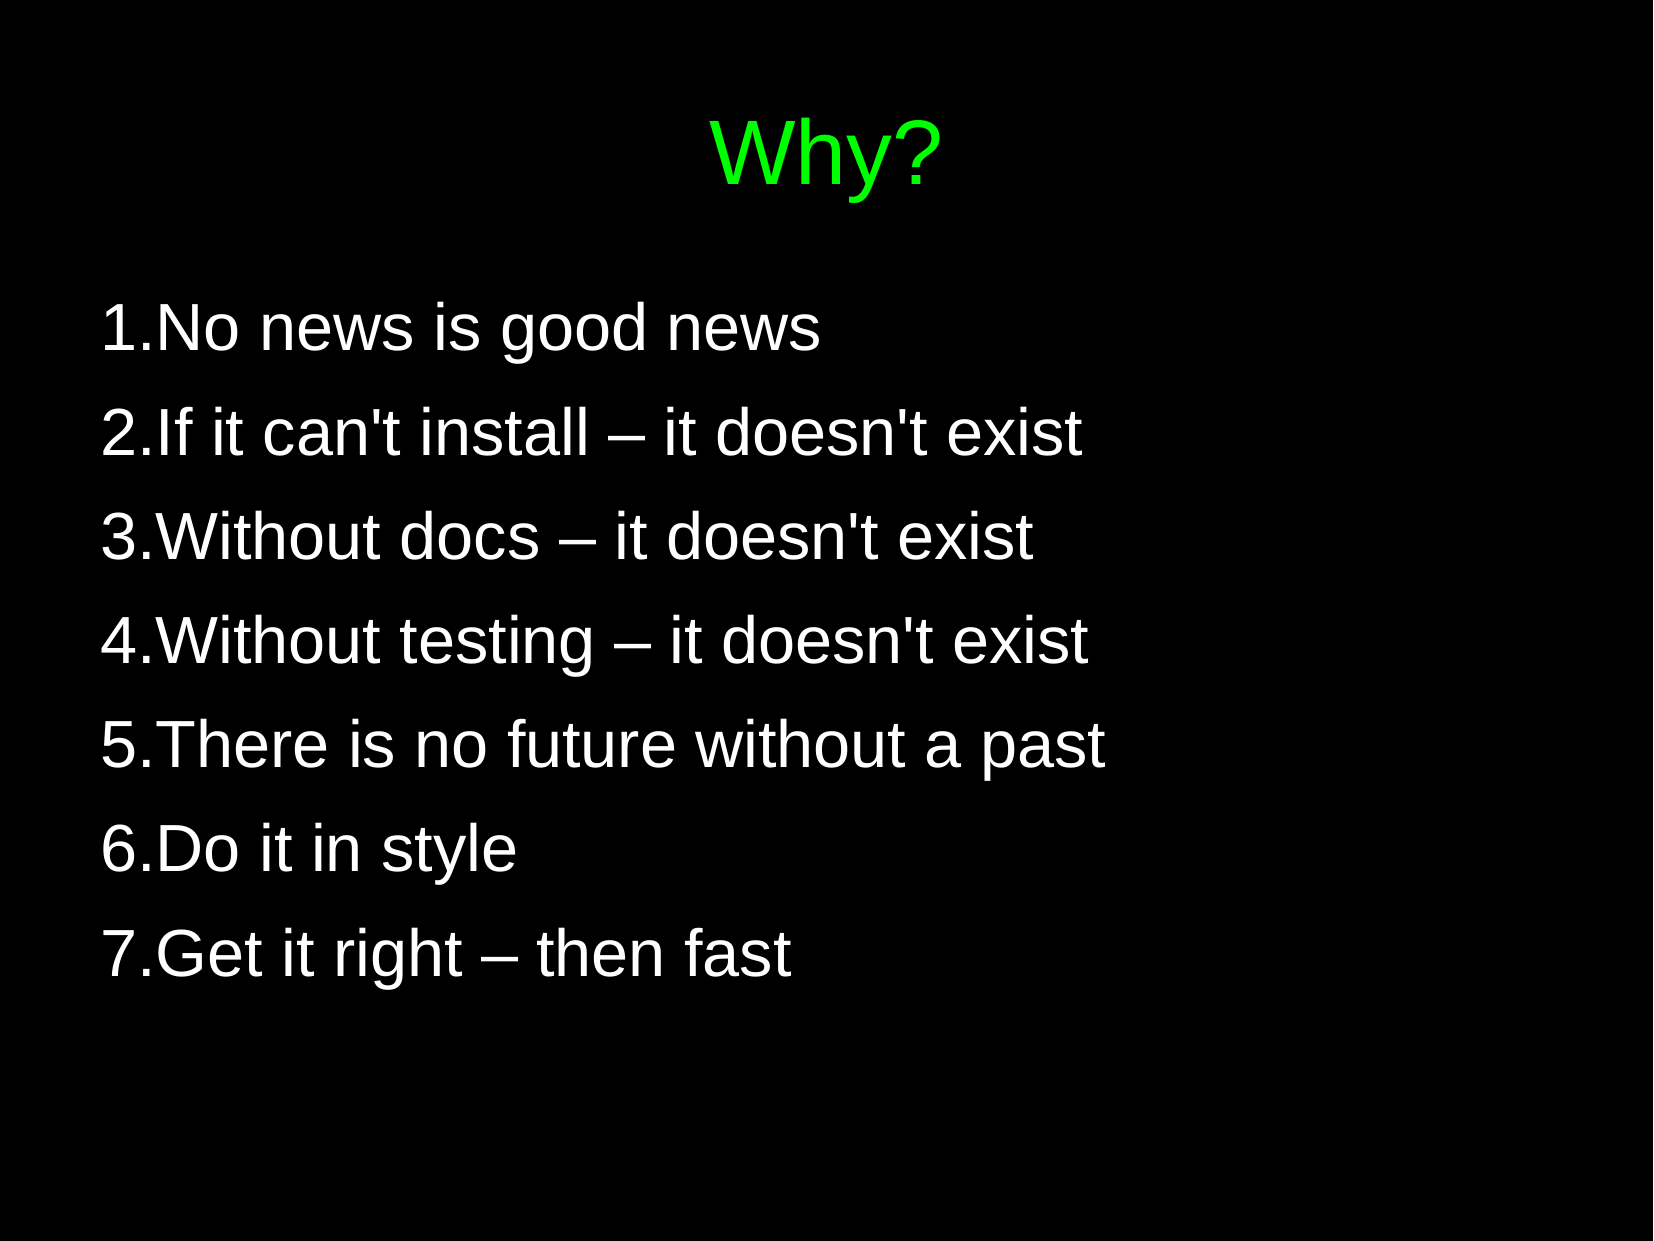

# Why?
No news is good news
If it can't install – it doesn't exist
Without docs – it doesn't exist
Without testing – it doesn't exist
There is no future without a past
Do it in style
Get it right – then fast